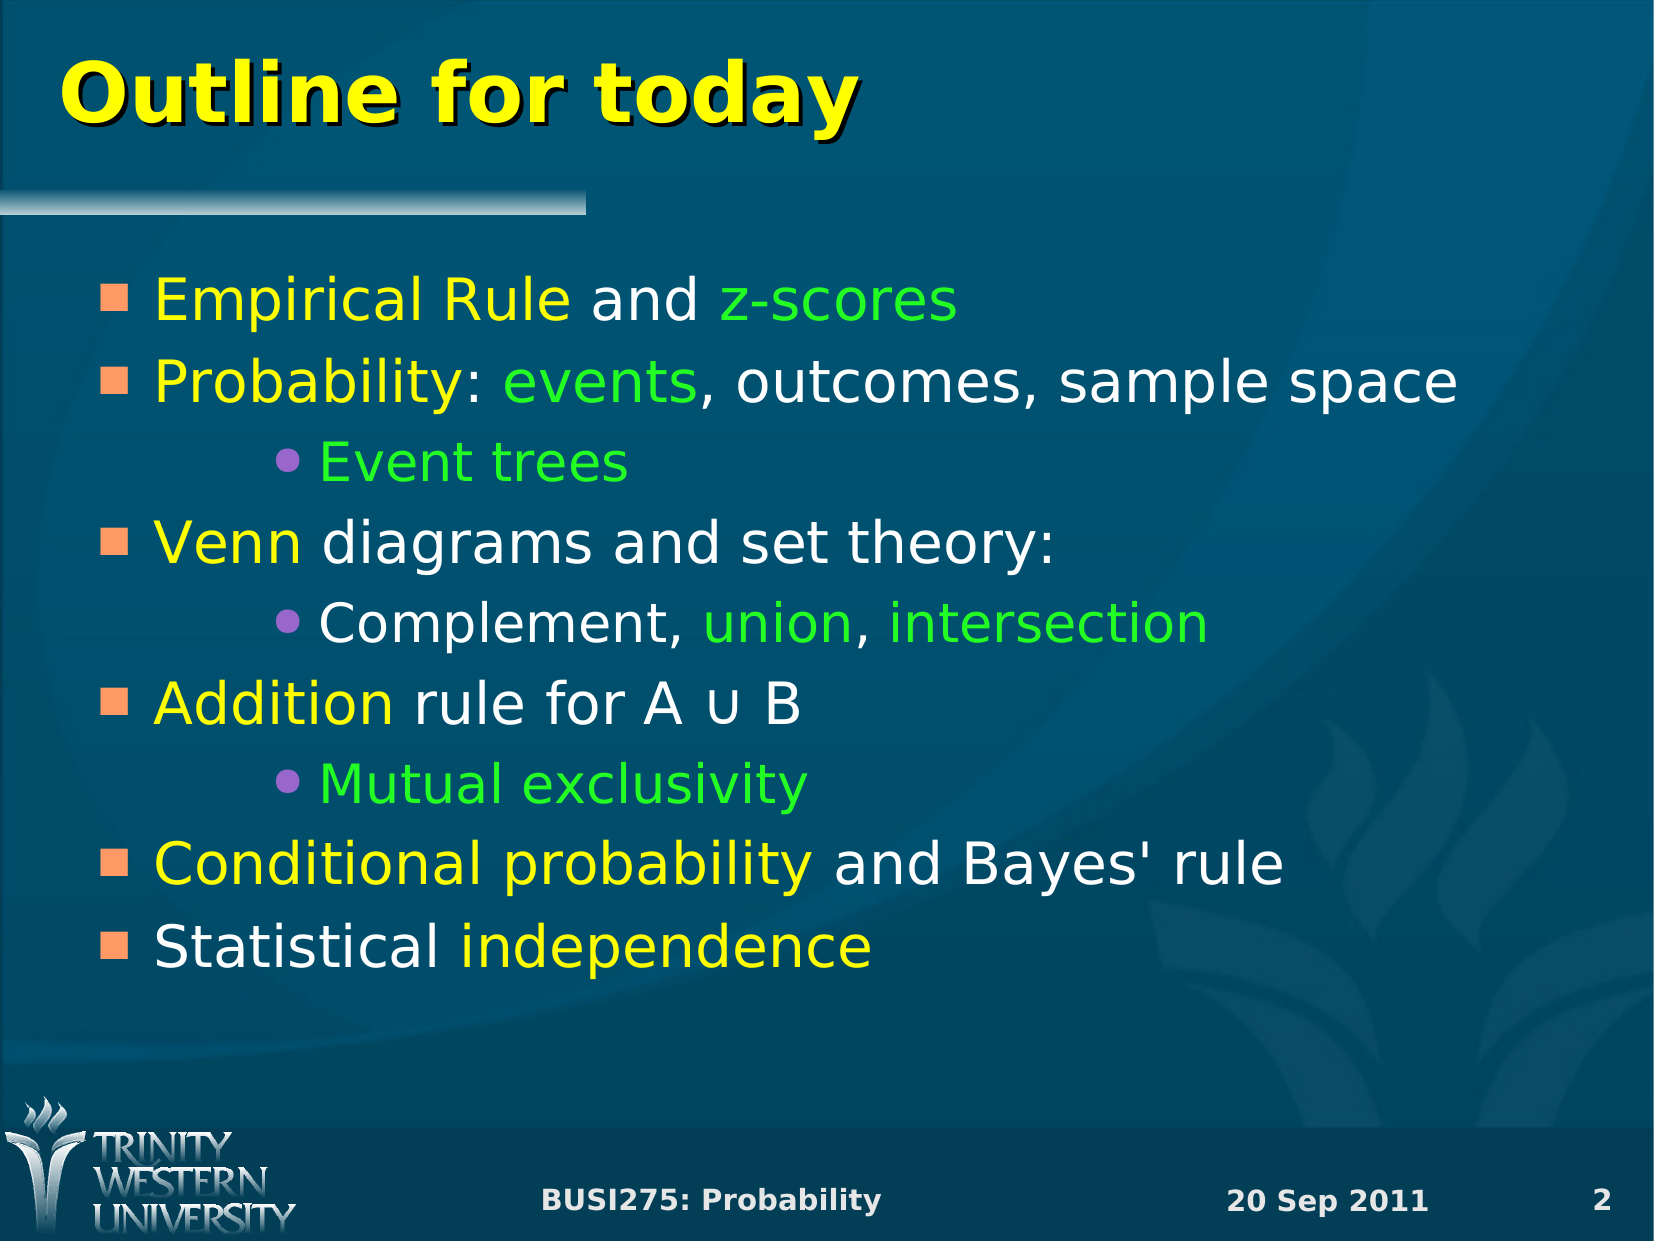

# Outline for today
Empirical Rule and z-scores
Probability: events, outcomes, sample space
Event trees
Venn diagrams and set theory:
Complement, union, intersection
Addition rule for A ∪ B
Mutual exclusivity
Conditional probability and Bayes' rule
Statistical independence
BUSI275: Probability
20 Sep 2011
2